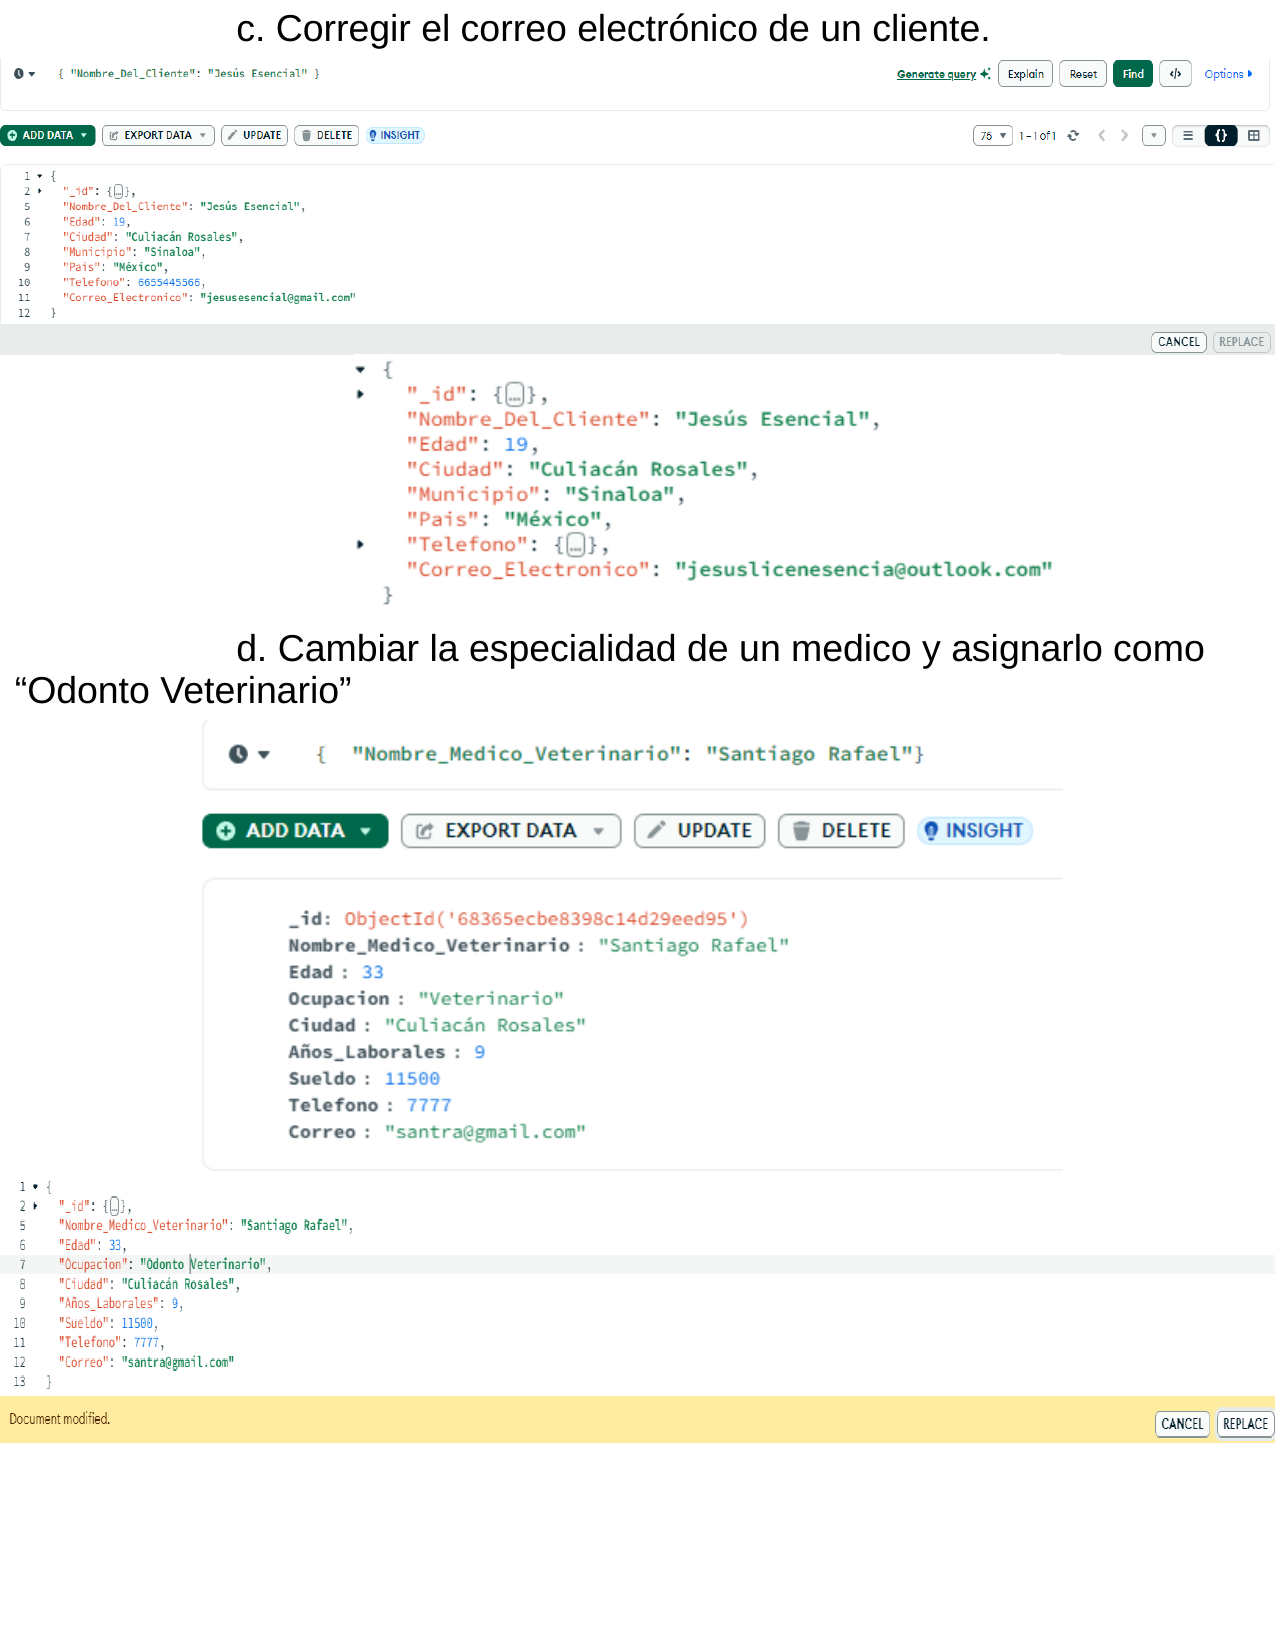

c. Corregir el correo electrónico de un cliente.
			d. Cambiar la especialidad de un medico y asignarlo como “Odonto Veterinario”